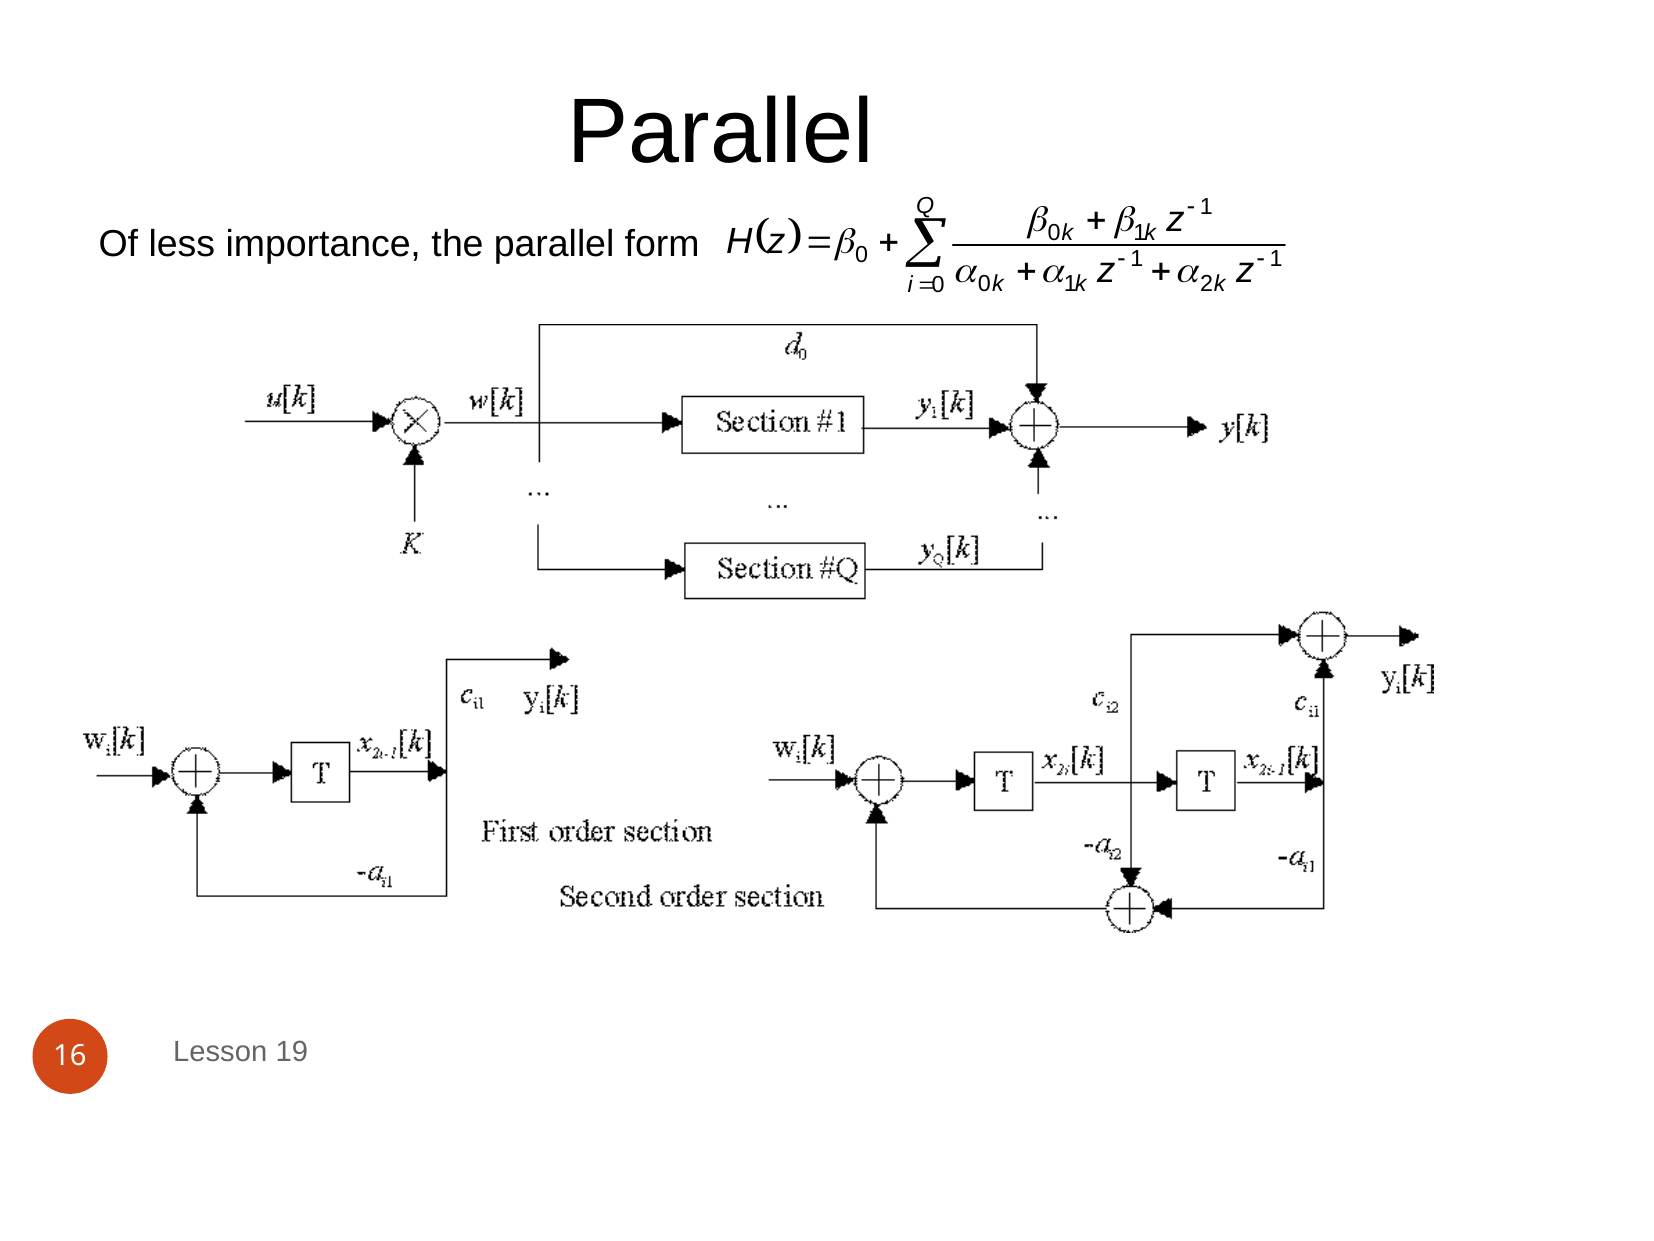

# Parallel
Of less importance, the parallel form
Lesson 19